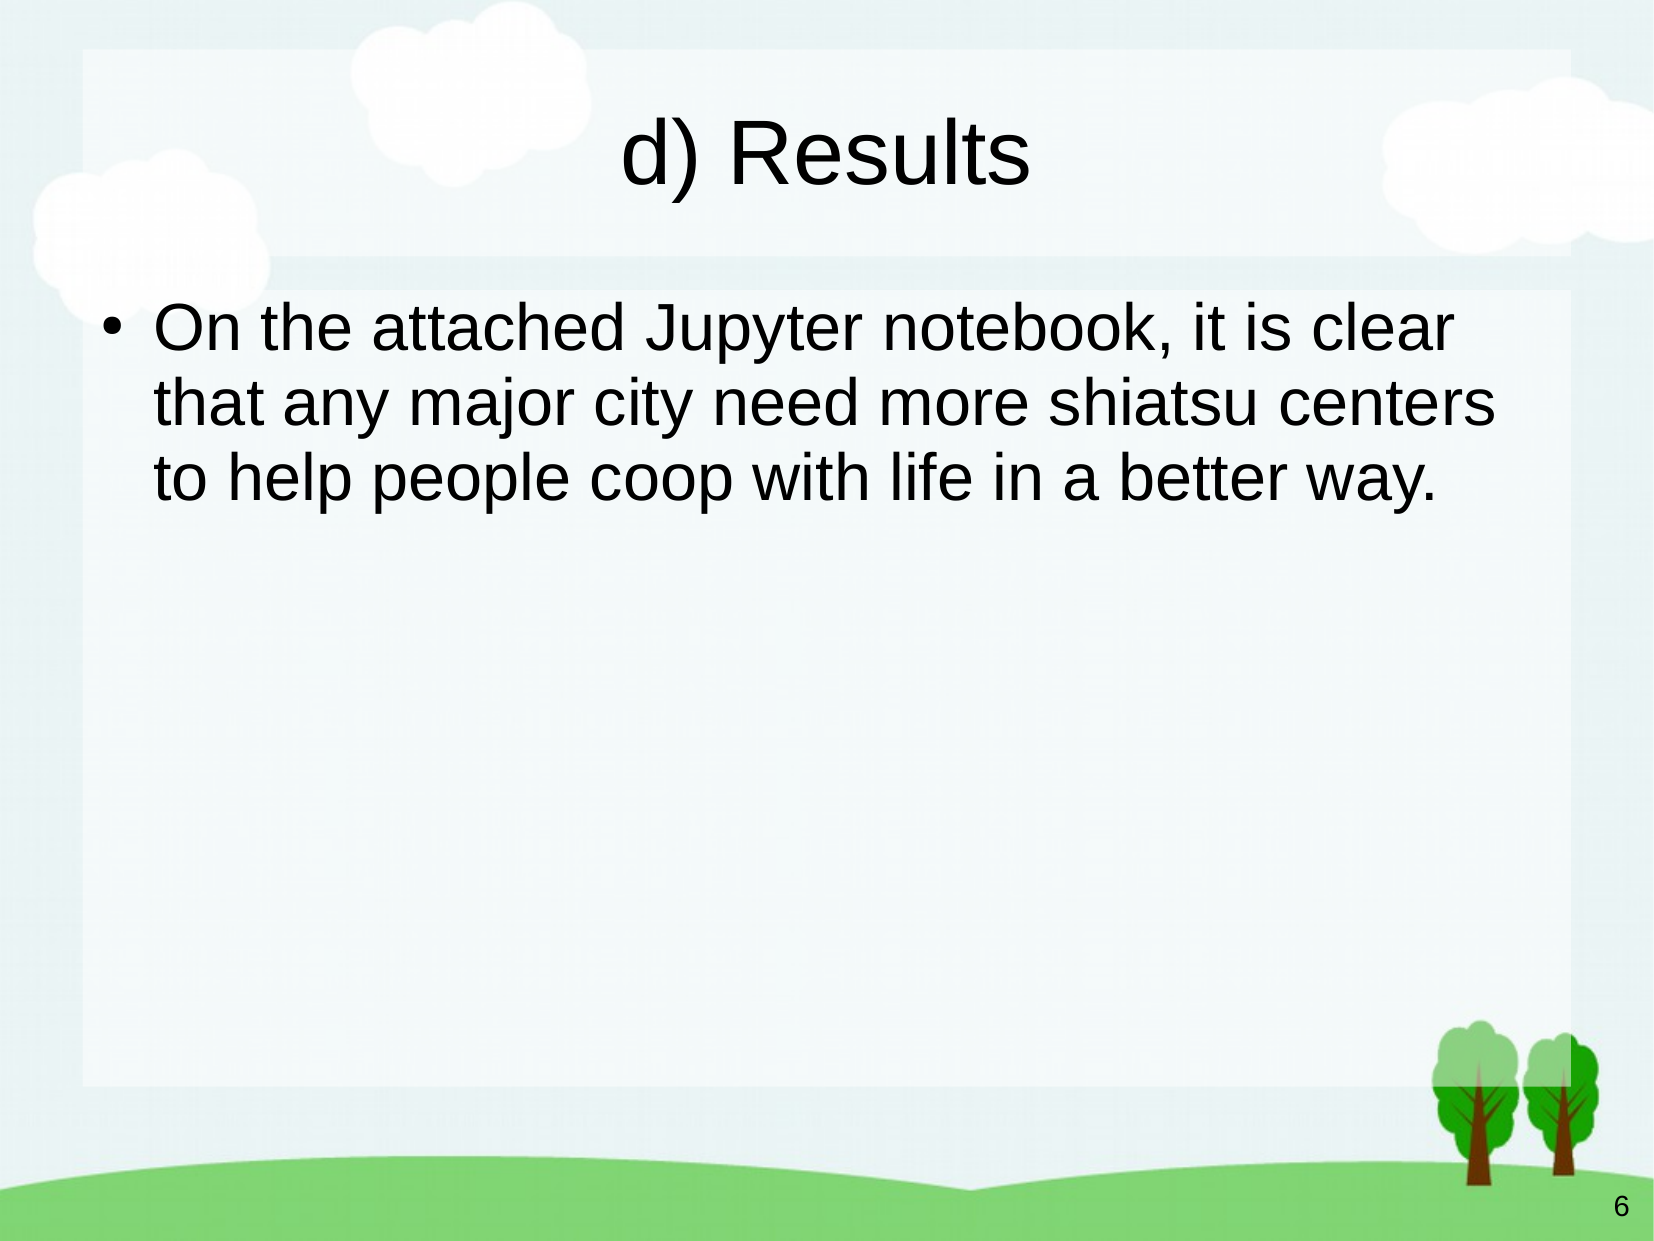

# d) Results
On the attached Jupyter notebook, it is clear that any major city need more shiatsu centers to help people coop with life in a better way.
6